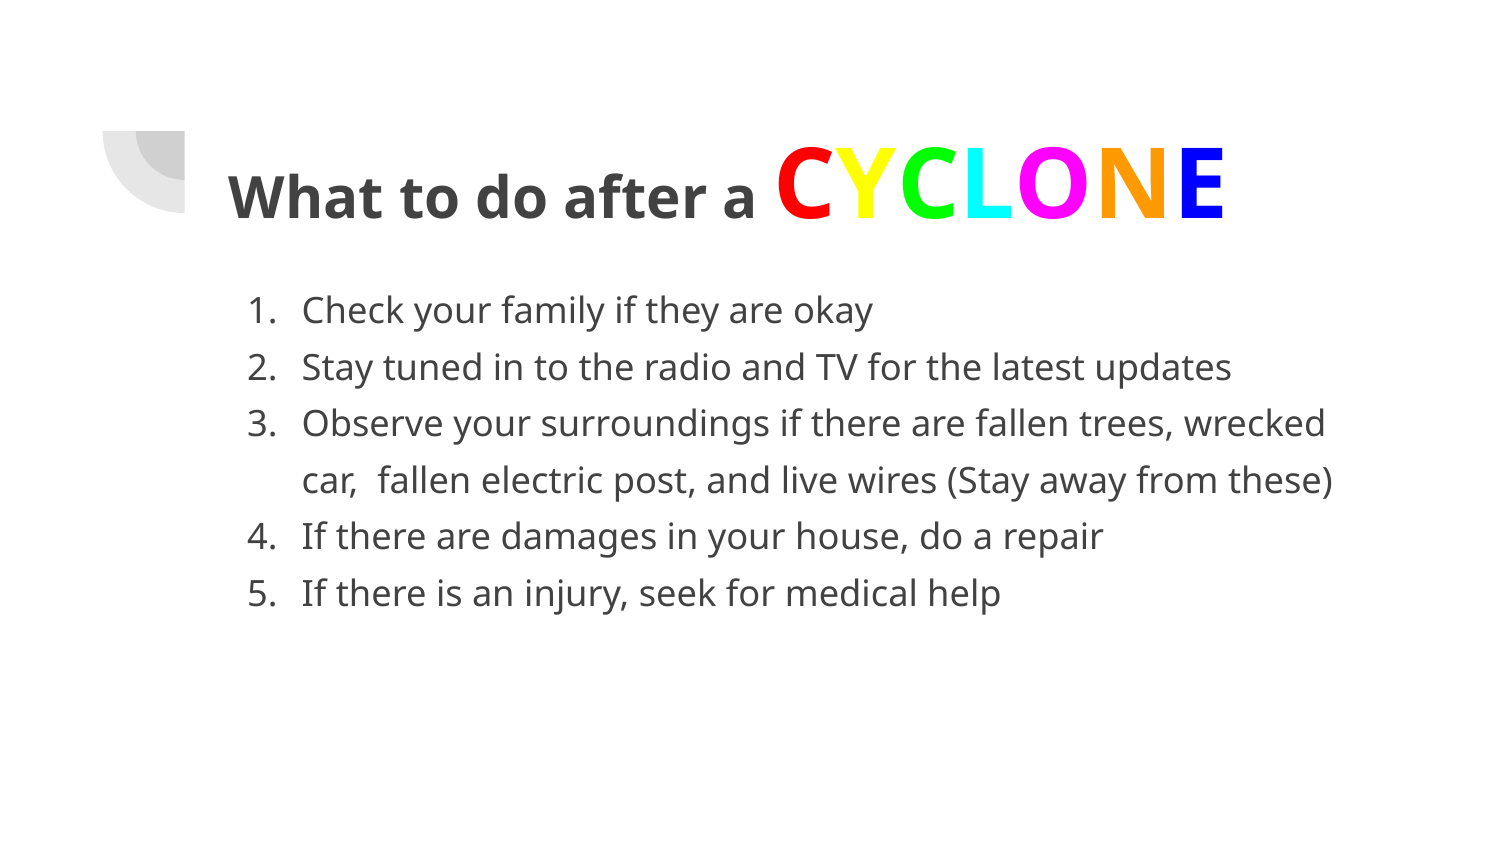

# What to do after a CYCLONE
Check your family if they are okay
Stay tuned in to the radio and TV for the latest updates
Observe your surroundings if there are fallen trees, wrecked car, fallen electric post, and live wires (Stay away from these)
If there are damages in your house, do a repair
If there is an injury, seek for medical help